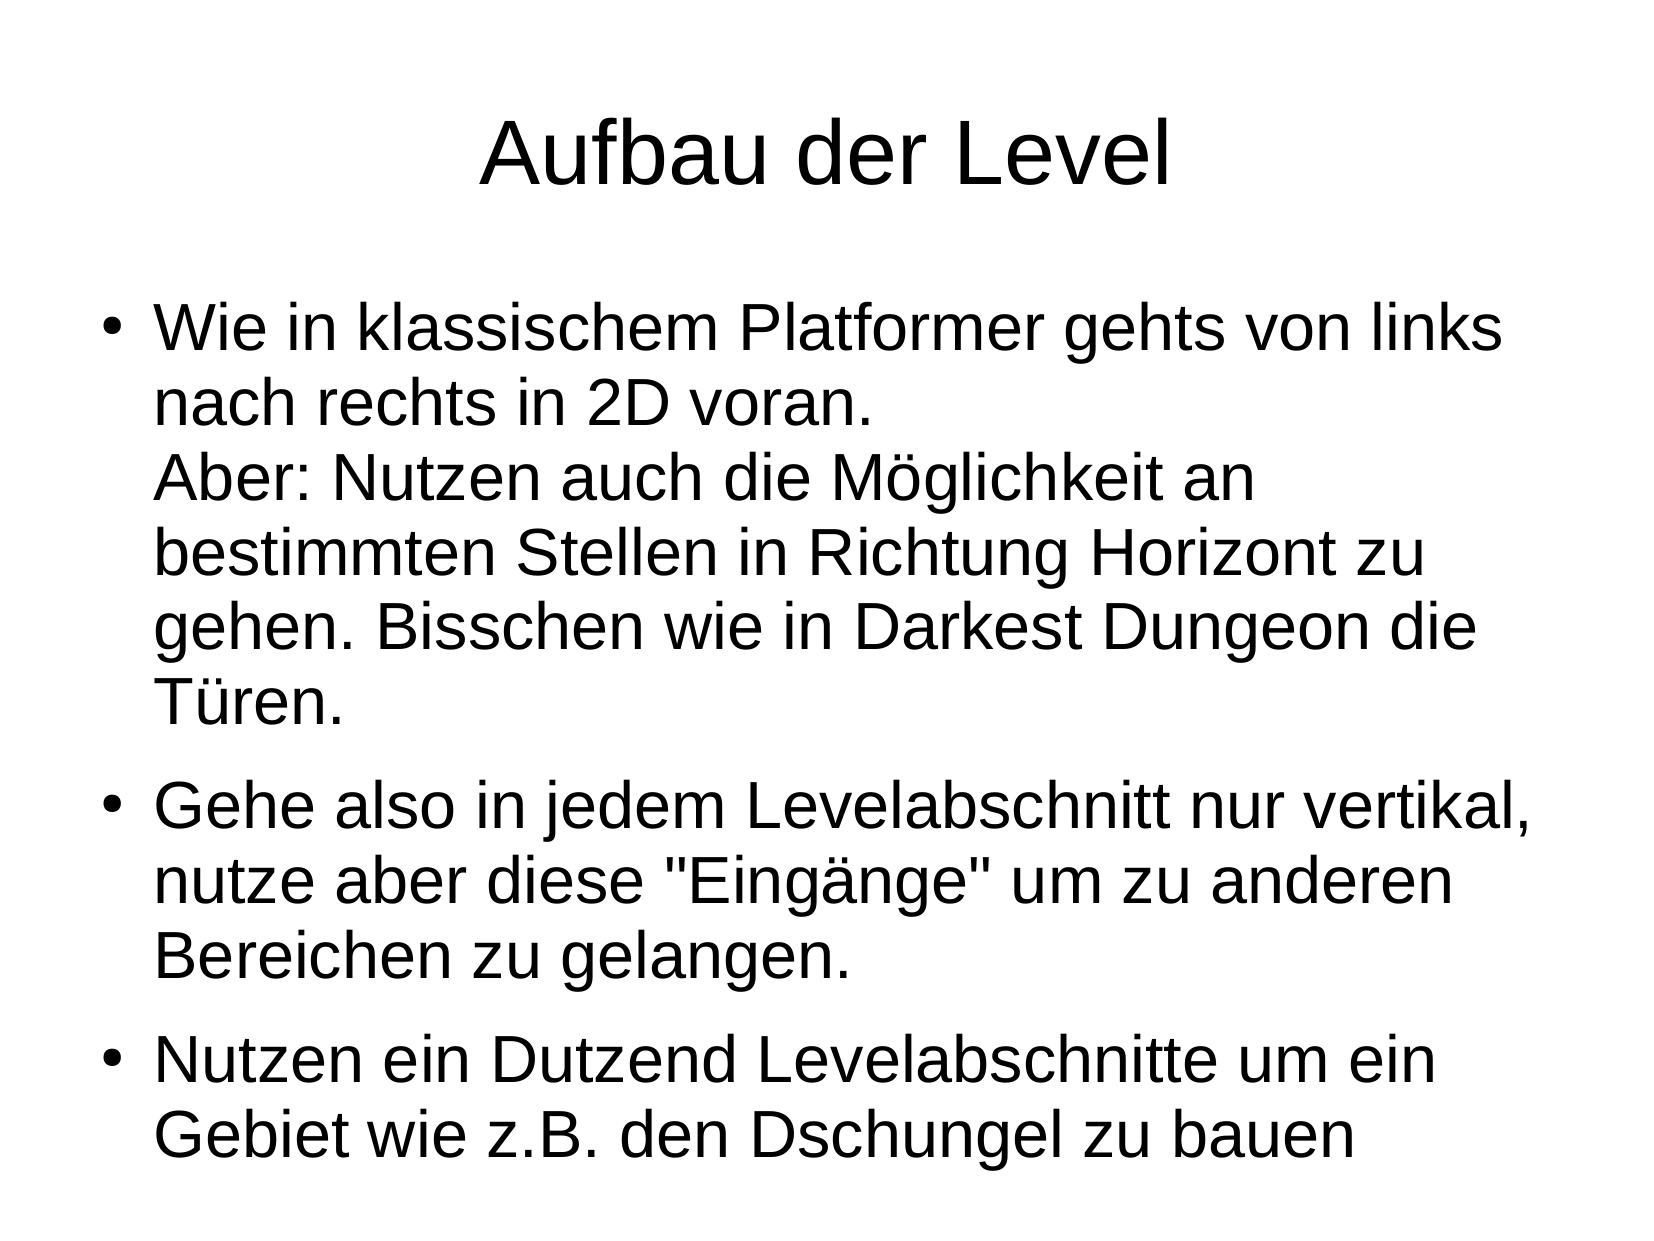

# Aufbau der Level
Wie in klassischem Platformer gehts von links nach rechts in 2D voran.
Aber: Nutzen auch die Möglichkeit an bestimmten Stellen in Richtung Horizont zu gehen. Bisschen wie in Darkest Dungeon die Türen.
Gehe also in jedem Levelabschnitt nur vertikal, nutze aber diese "Eingänge" um zu anderen Bereichen zu gelangen.
Nutzen ein Dutzend Levelabschnitte um ein Gebiet wie z.B. den Dschungel zu bauen